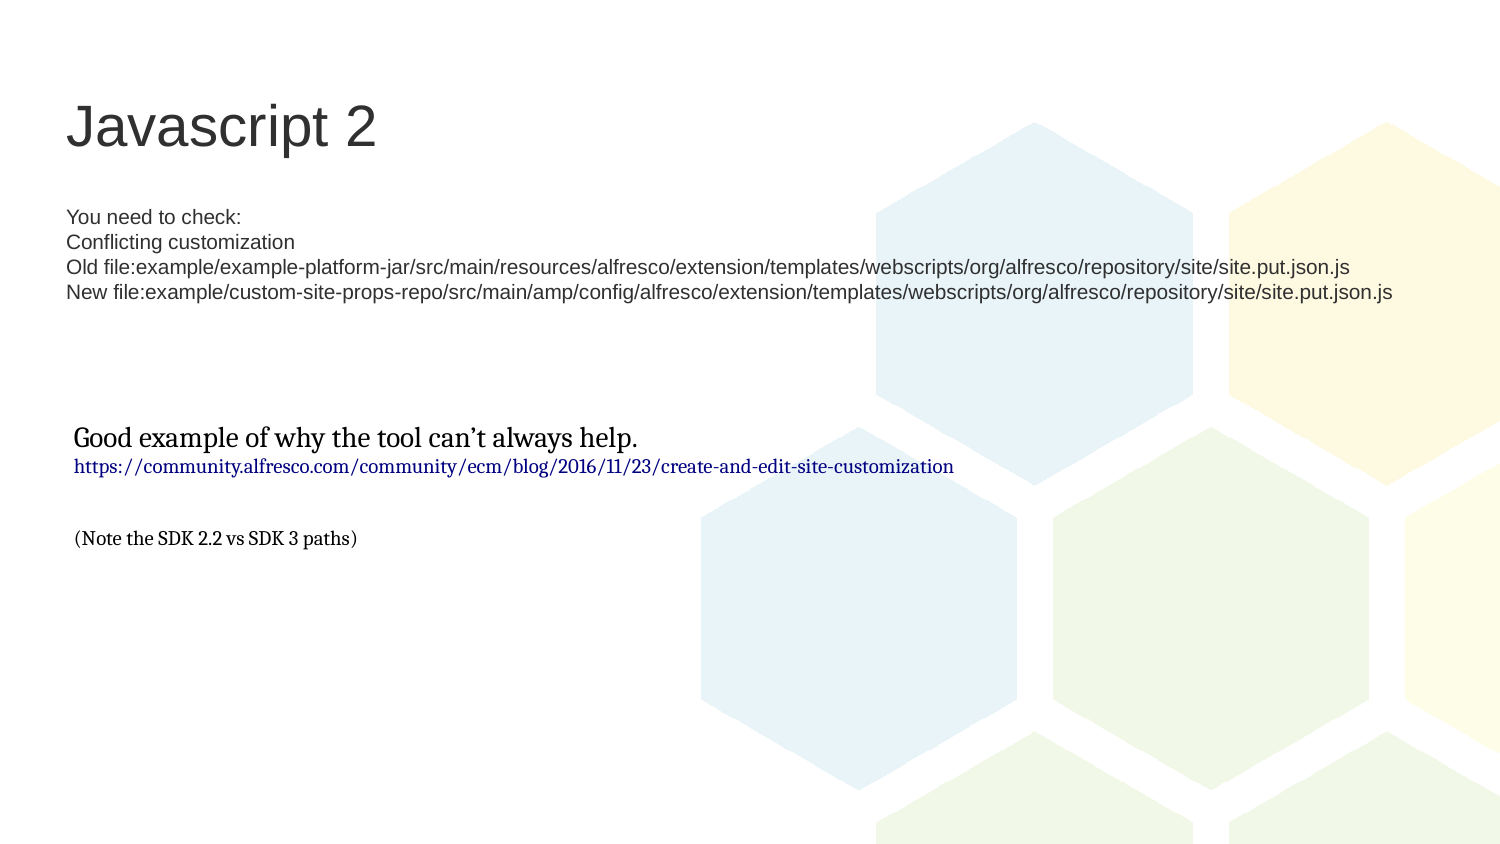

# Javascript 2
You need to check:
Conflicting customization
Old file:example/example-platform-jar/src/main/resources/alfresco/extension/templates/webscripts/org/alfresco/repository/site/site.put.json.js
New file:example/custom-site-props-repo/src/main/amp/config/alfresco/extension/templates/webscripts/org/alfresco/repository/site/site.put.json.js
Good example of why the tool can’t always help.
https://community.alfresco.com/community/ecm/blog/2016/11/23/create-and-edit-site-customization
(Note the SDK 2.2 vs SDK 3 paths)